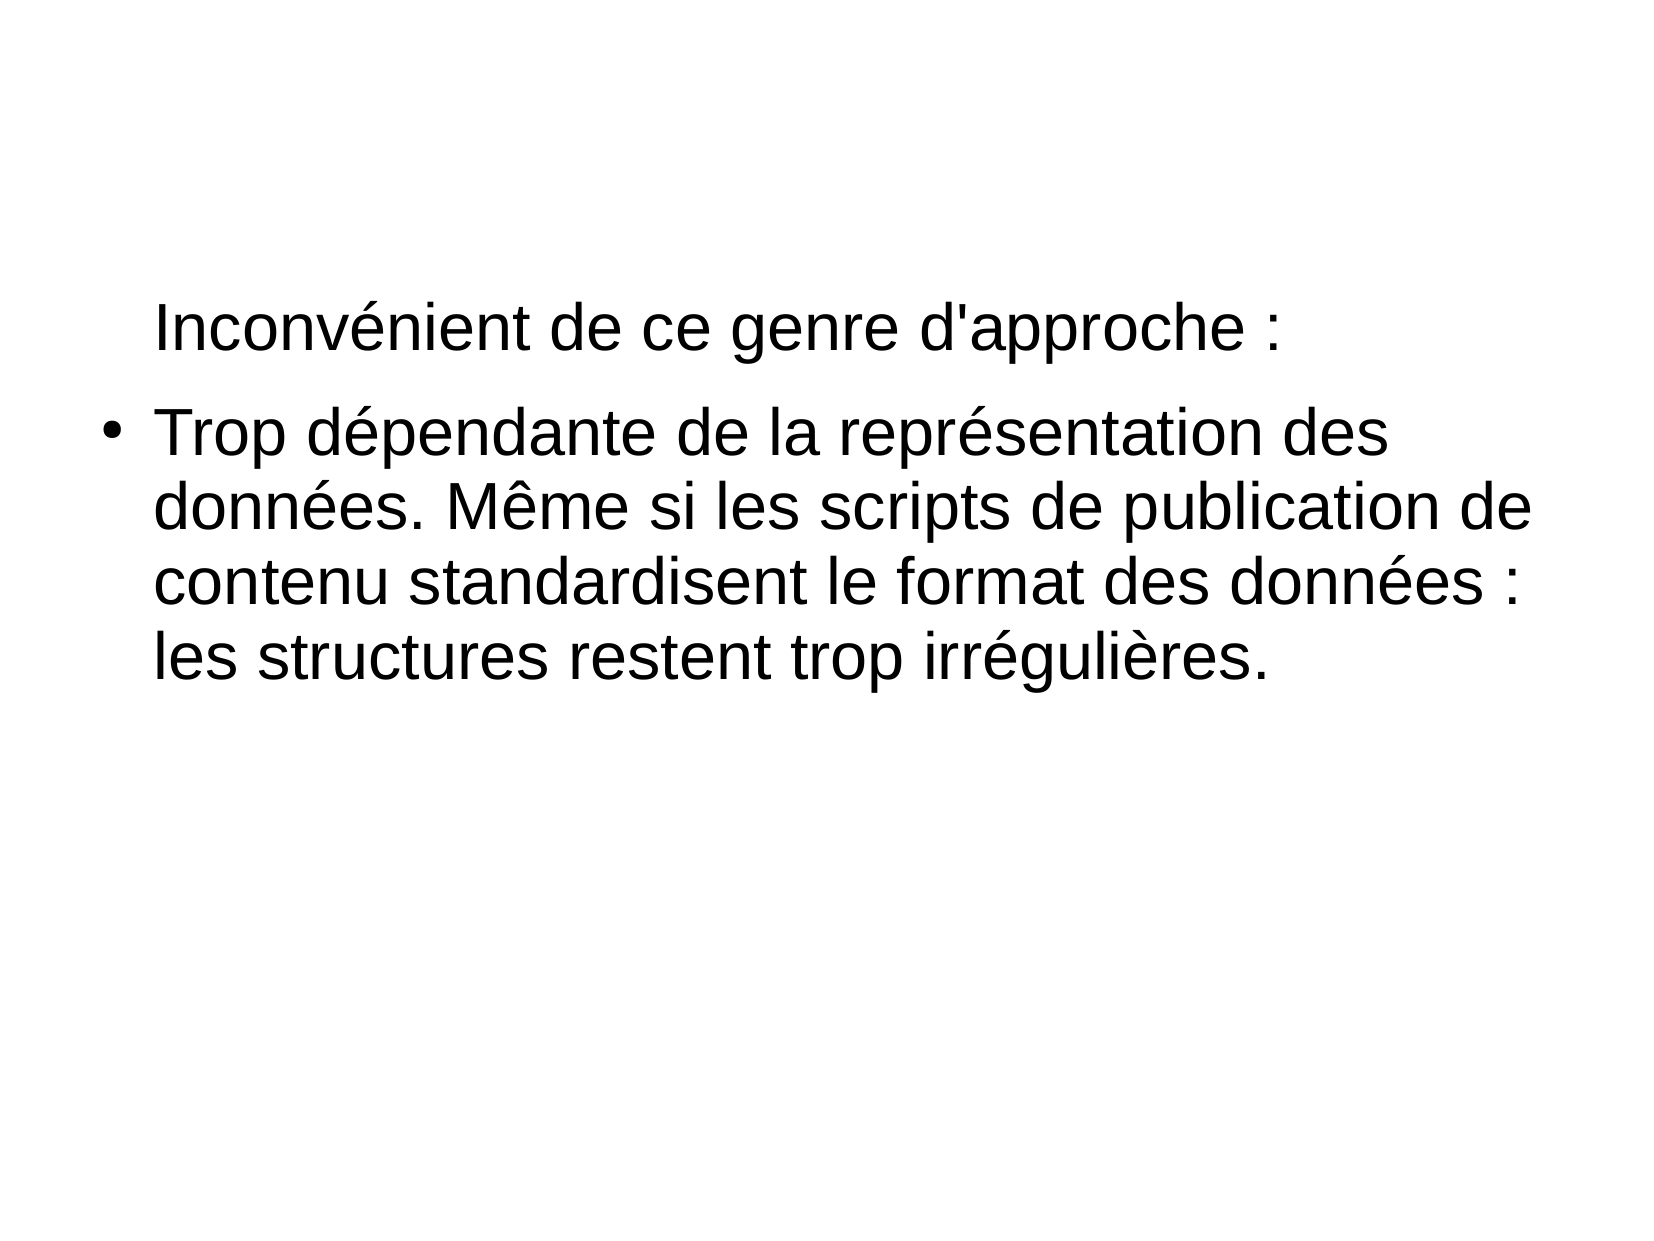

#
Inconvénient de ce genre d'approche :
Trop dépendante de la représentation des données. Même si les scripts de publication de contenu standardisent le format des données : les structures restent trop irrégulières.